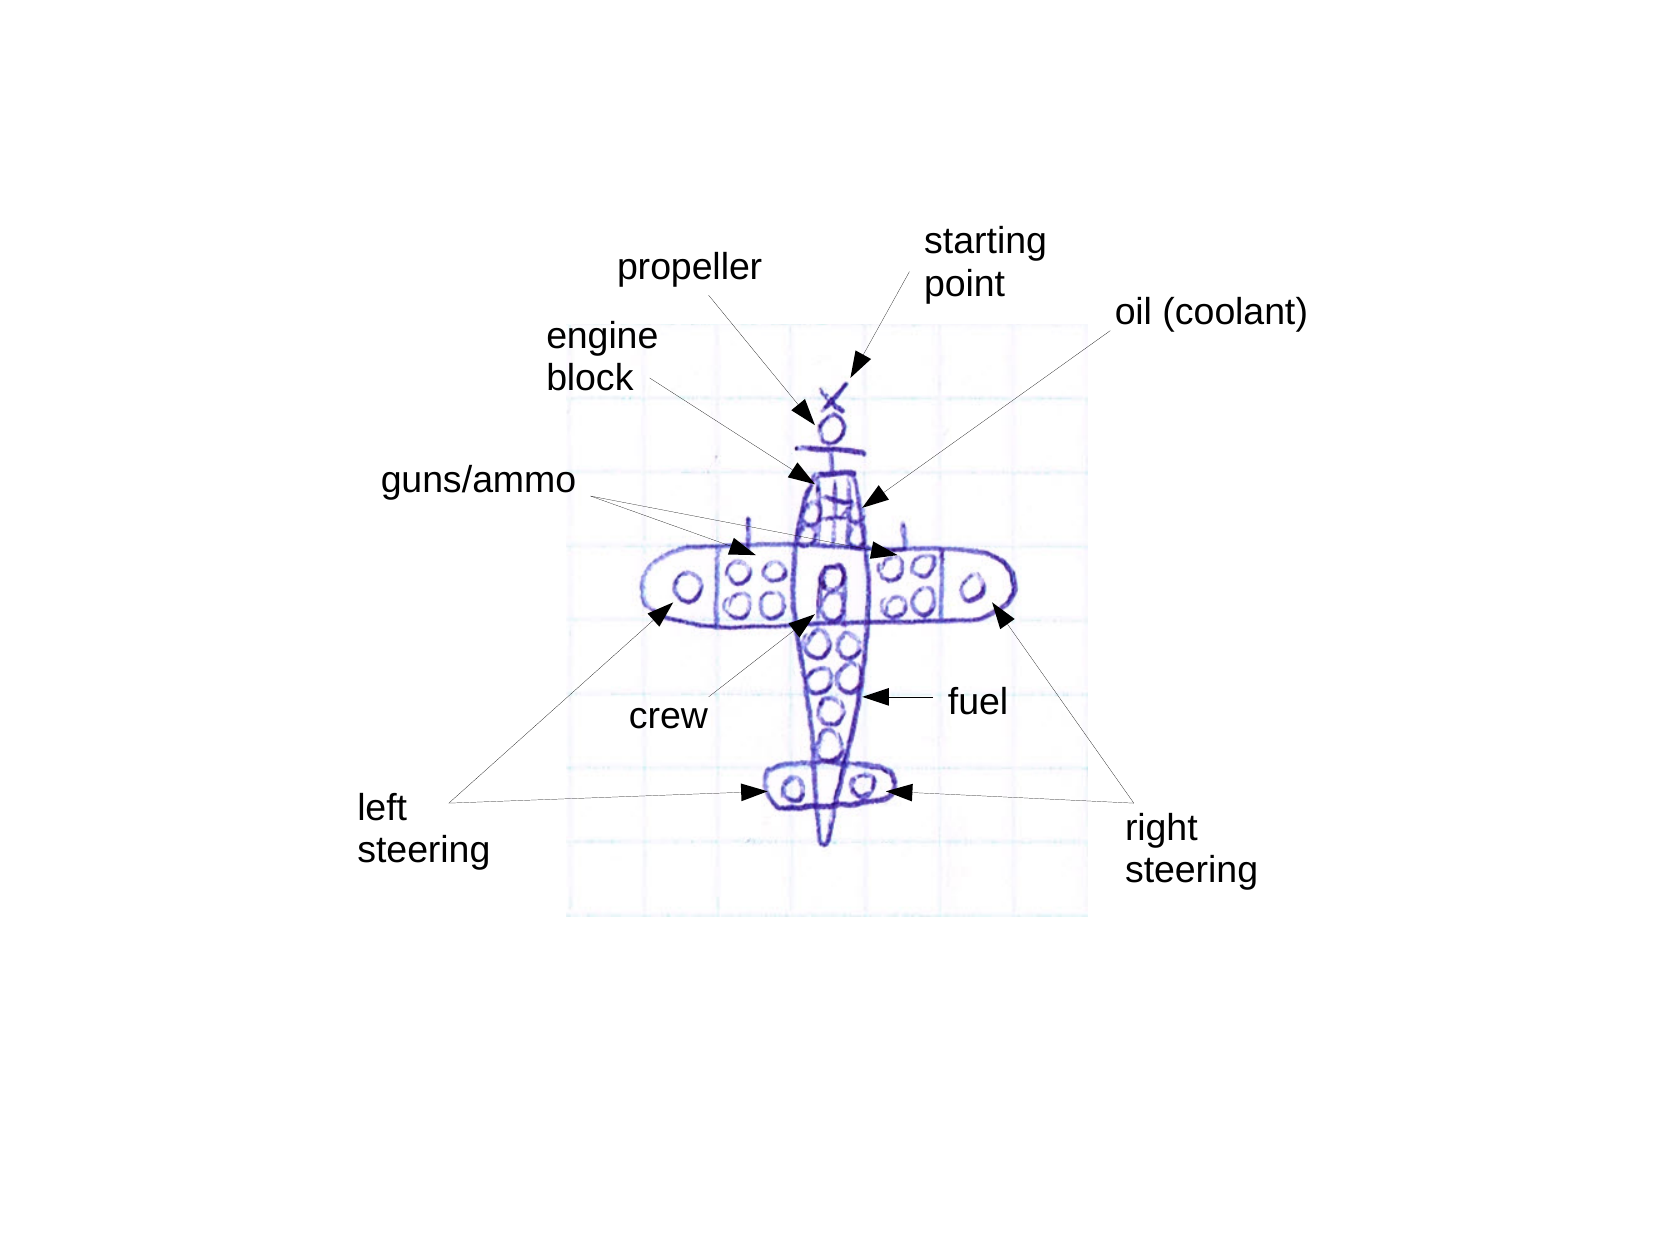

starting
point
propeller
oil (coolant)
engine
block
guns/ammo
fuel
crew
left steering
right steering